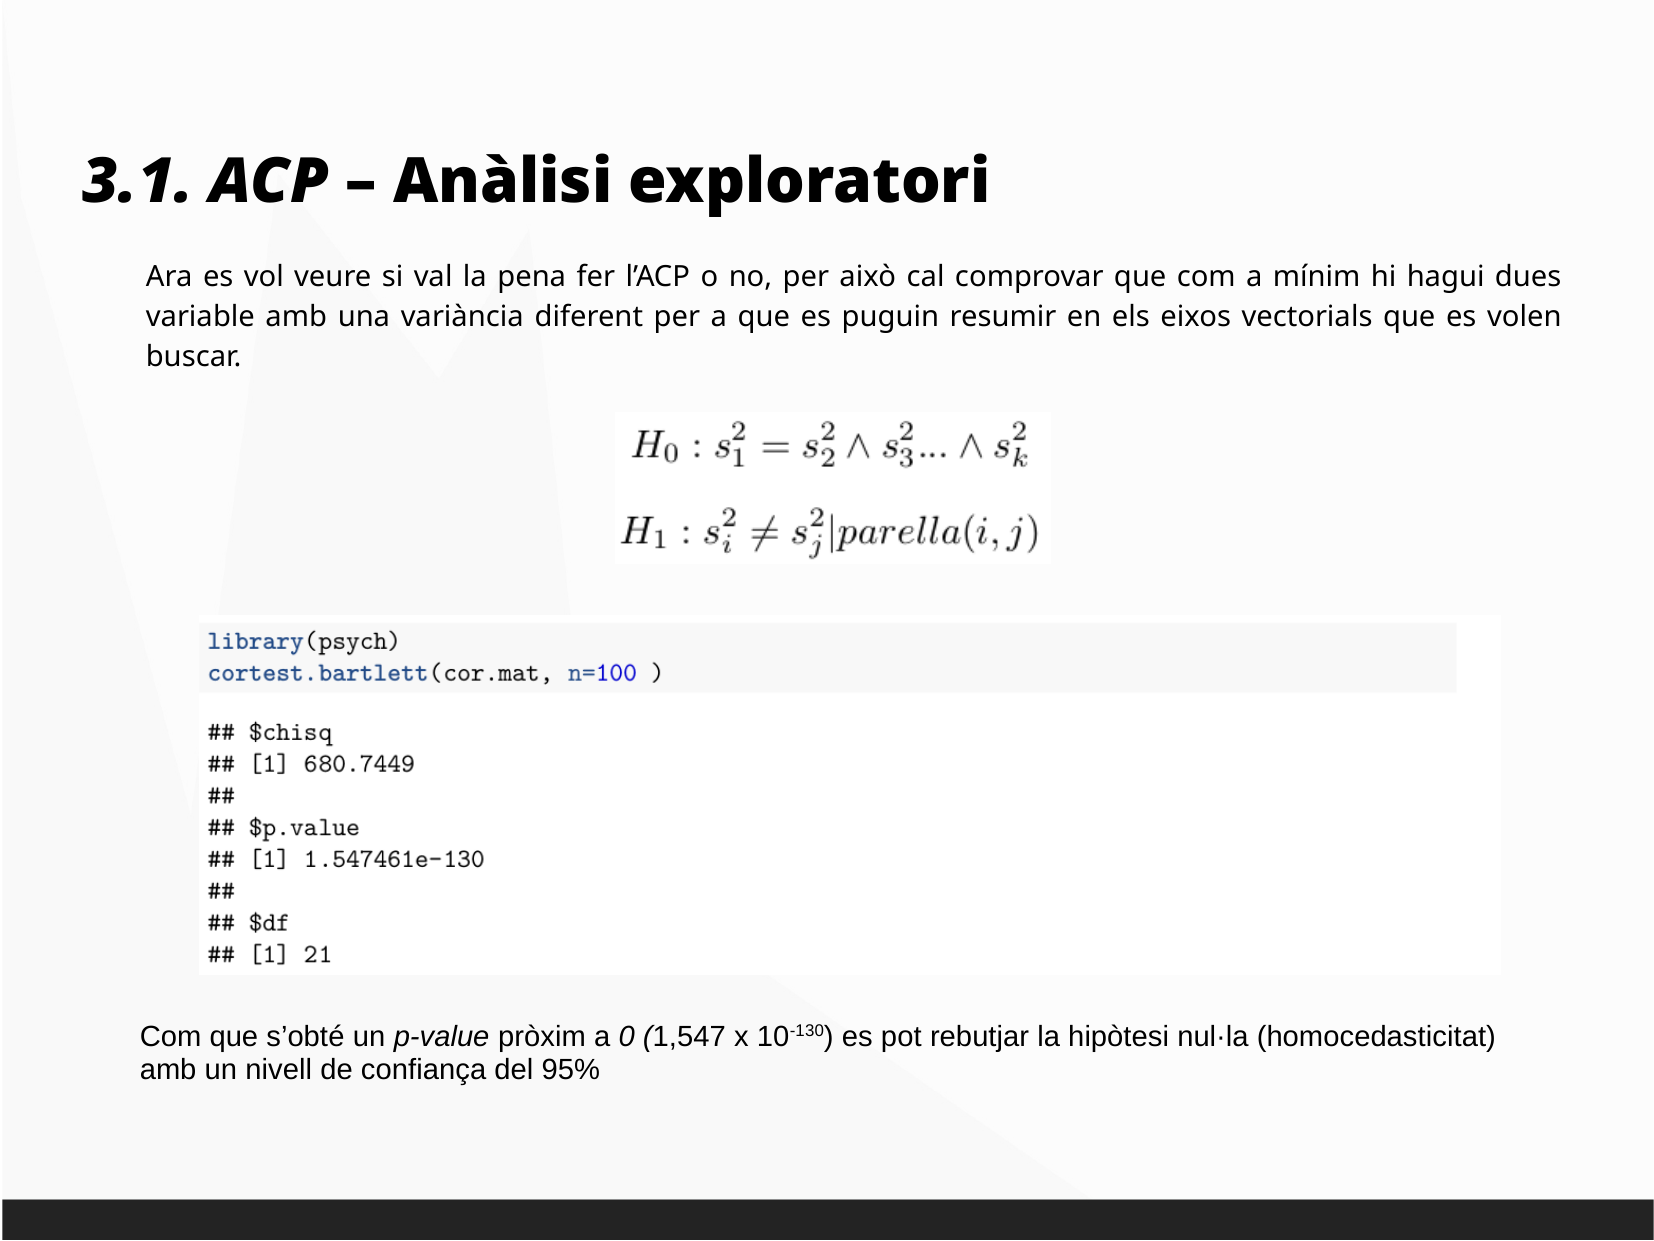

3.1. ACP – Anàlisi exploratori
# Ara es vol veure si val la pena fer l’ACP o no, per això cal comprovar que com a mínim hi hagui dues variable amb una variància diferent per a que es puguin resumir en els eixos vectorials que es volen buscar.
Com que s’obté un p-value pròxim a 0 (1,547 x 10-130) es pot rebutjar la hipòtesi nul·la (homocedasticitat) amb un nivell de confiança del 95%